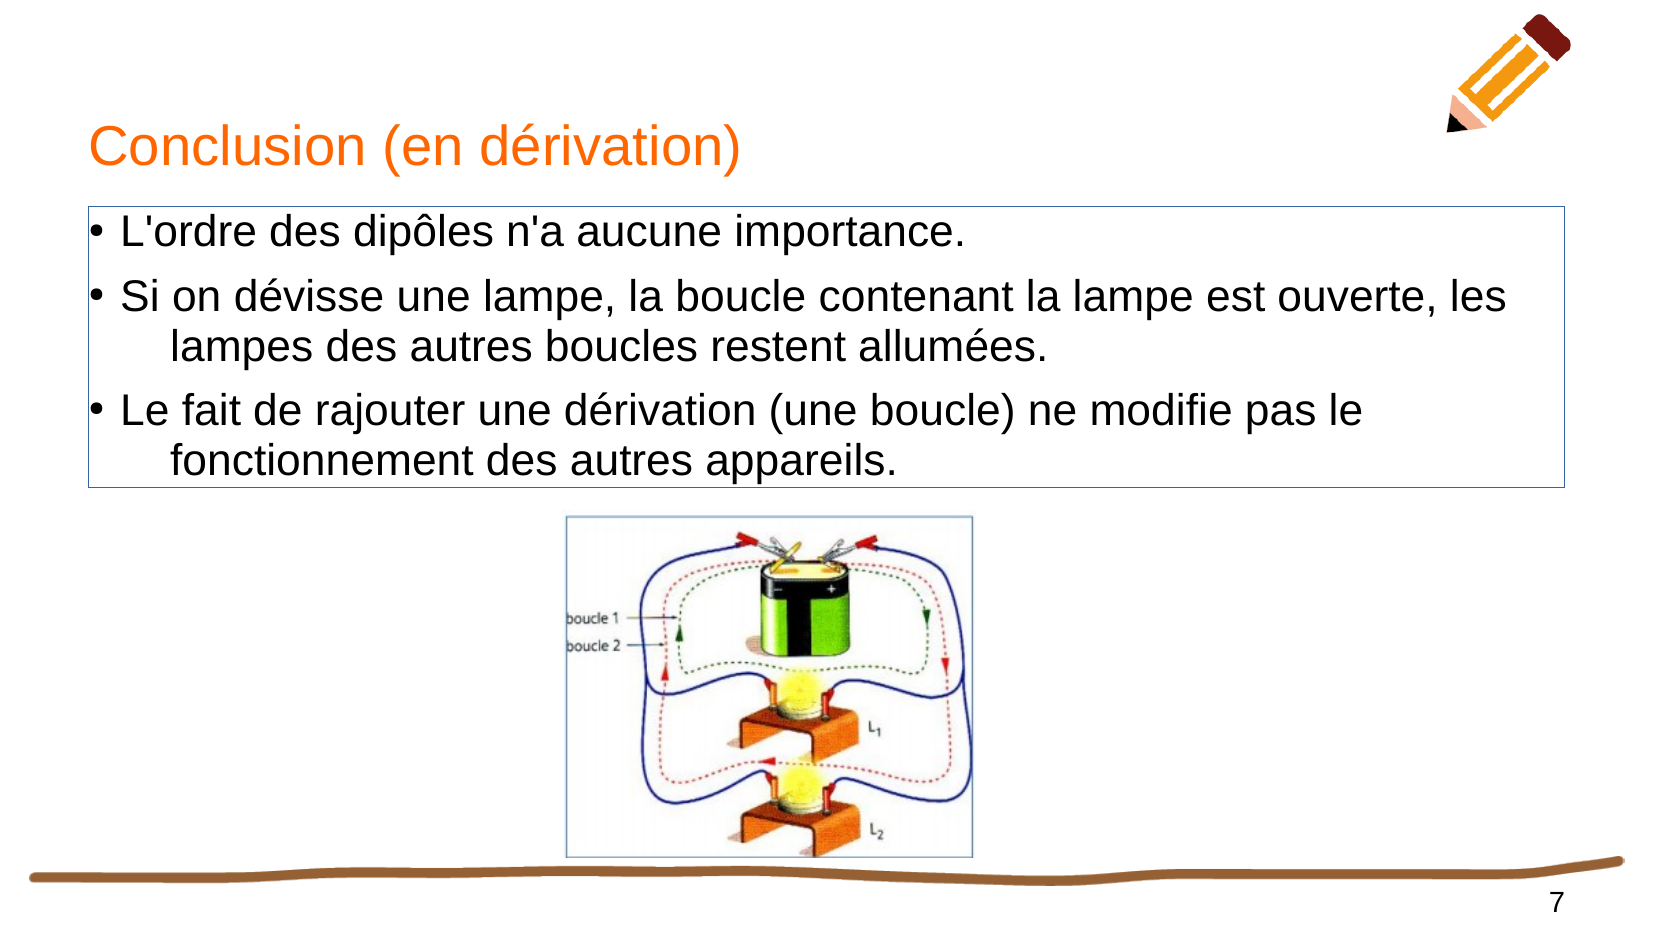

# Conclusion (en dérivation)
L'ordre des dipôles n'a aucune importance.
Si on dévisse une lampe, la boucle contenant la lampe est ouverte, les lampes des autres boucles restent allumées.
Le fait de rajouter une dérivation (une boucle) ne modifie pas le fonctionnement des autres appareils.
7